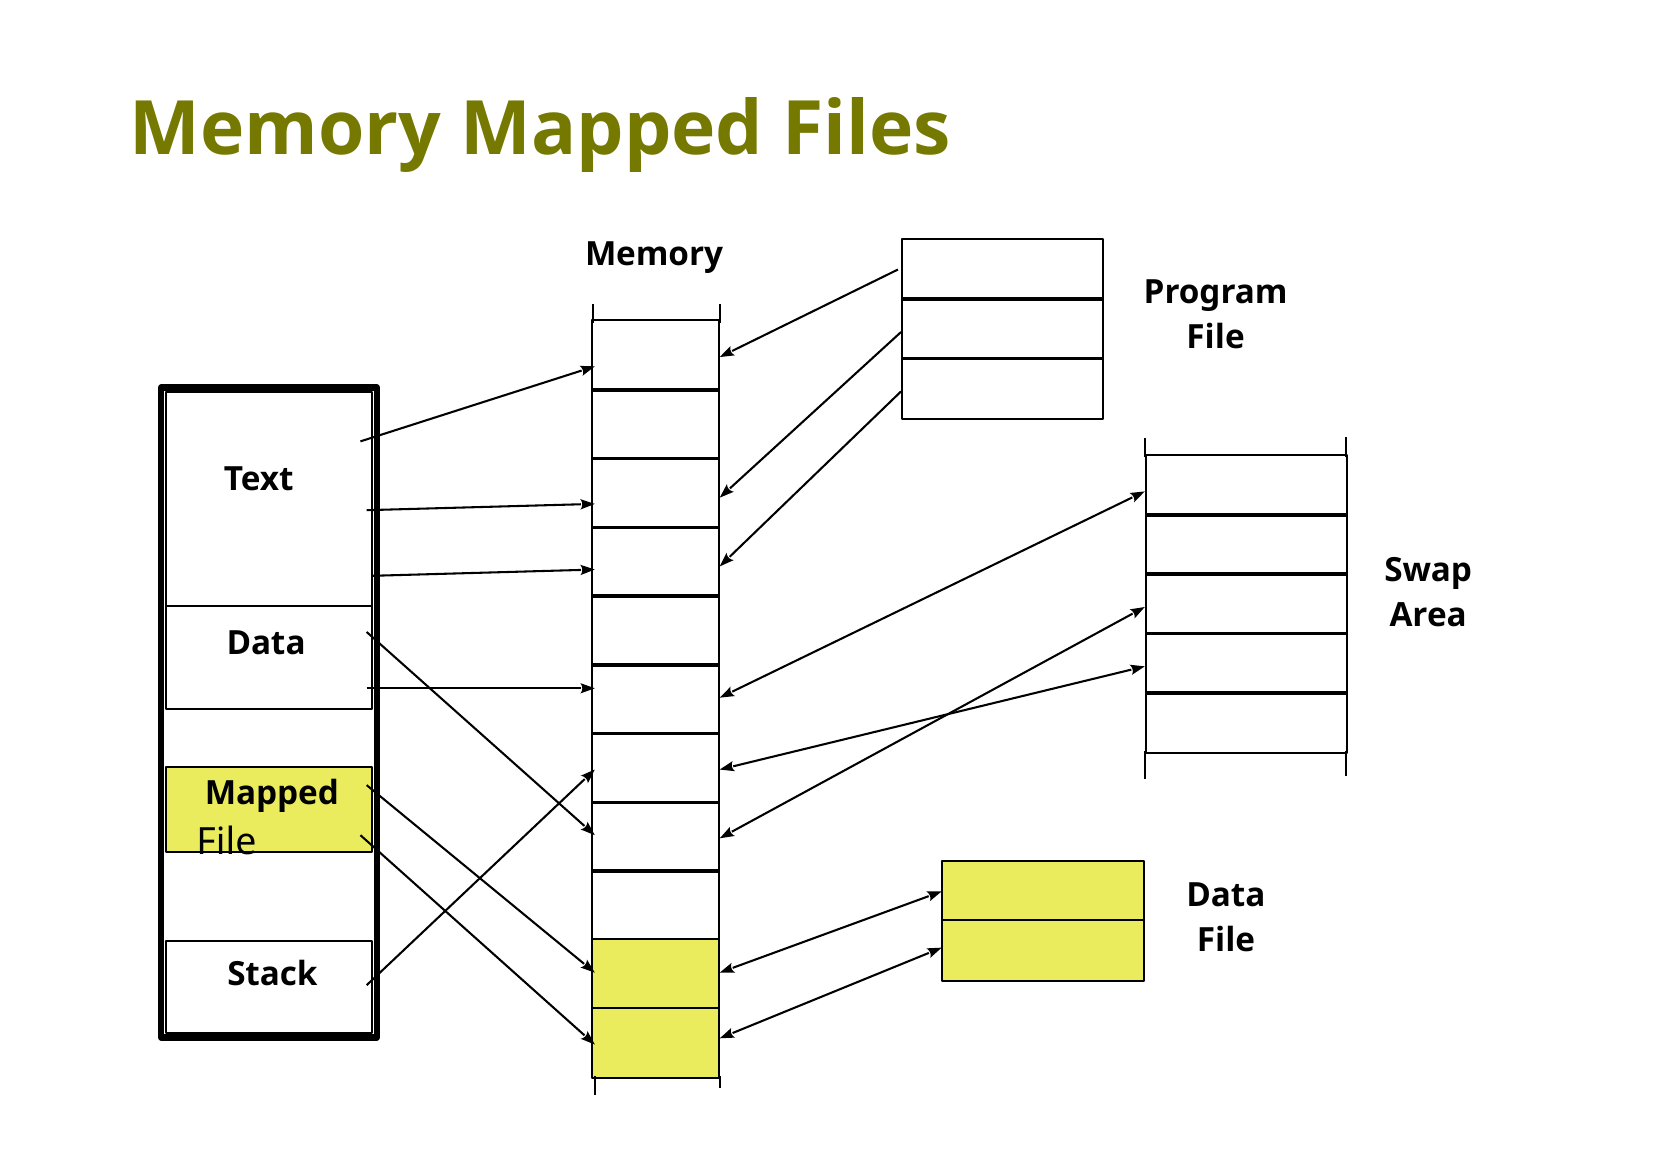

Memory Mapped Files
Memory
Program
File
Text
Swap
Area
Data
Mapped
File
Data
File
Stack